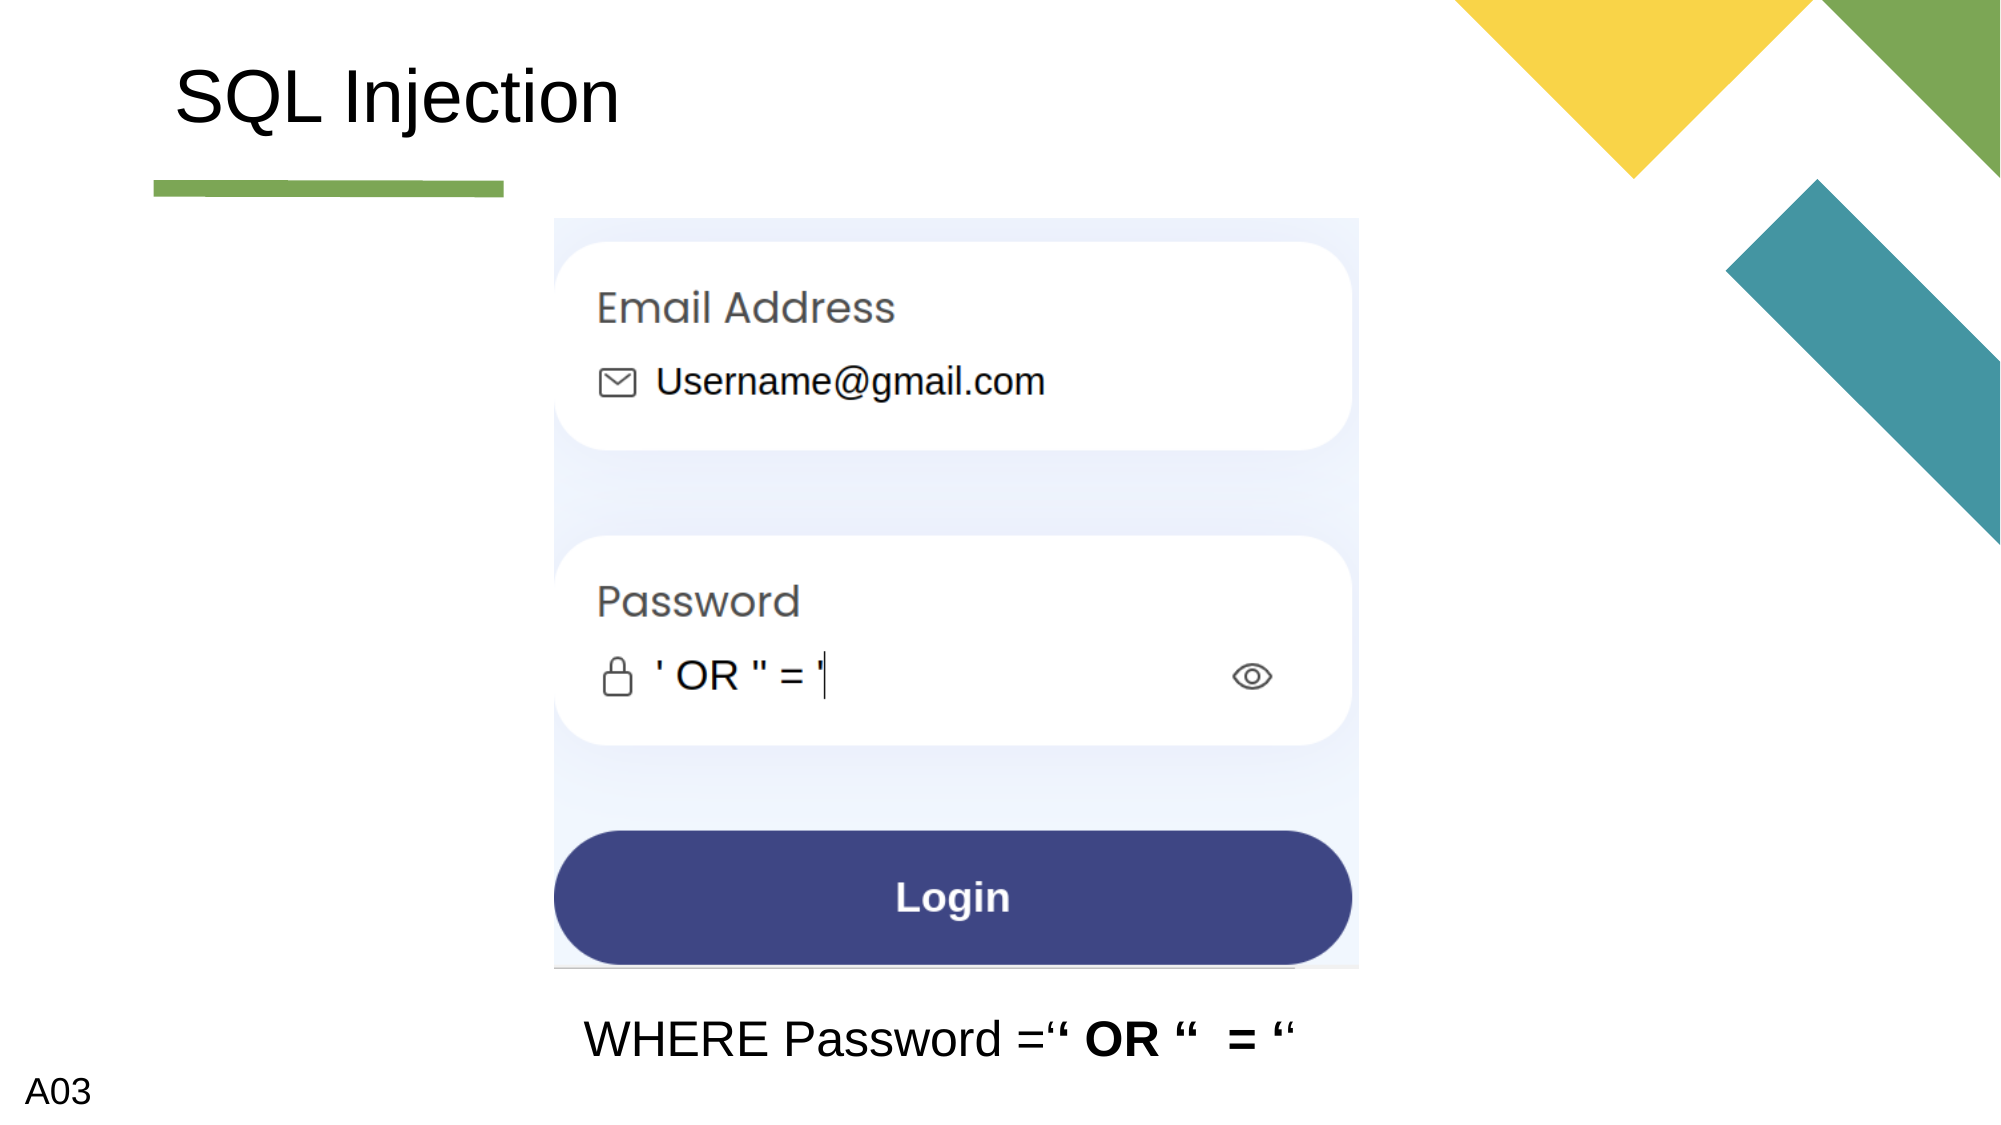

SQL Injection
WHERE Password =‘‘ OR ‘‘ = ‘‘
A03